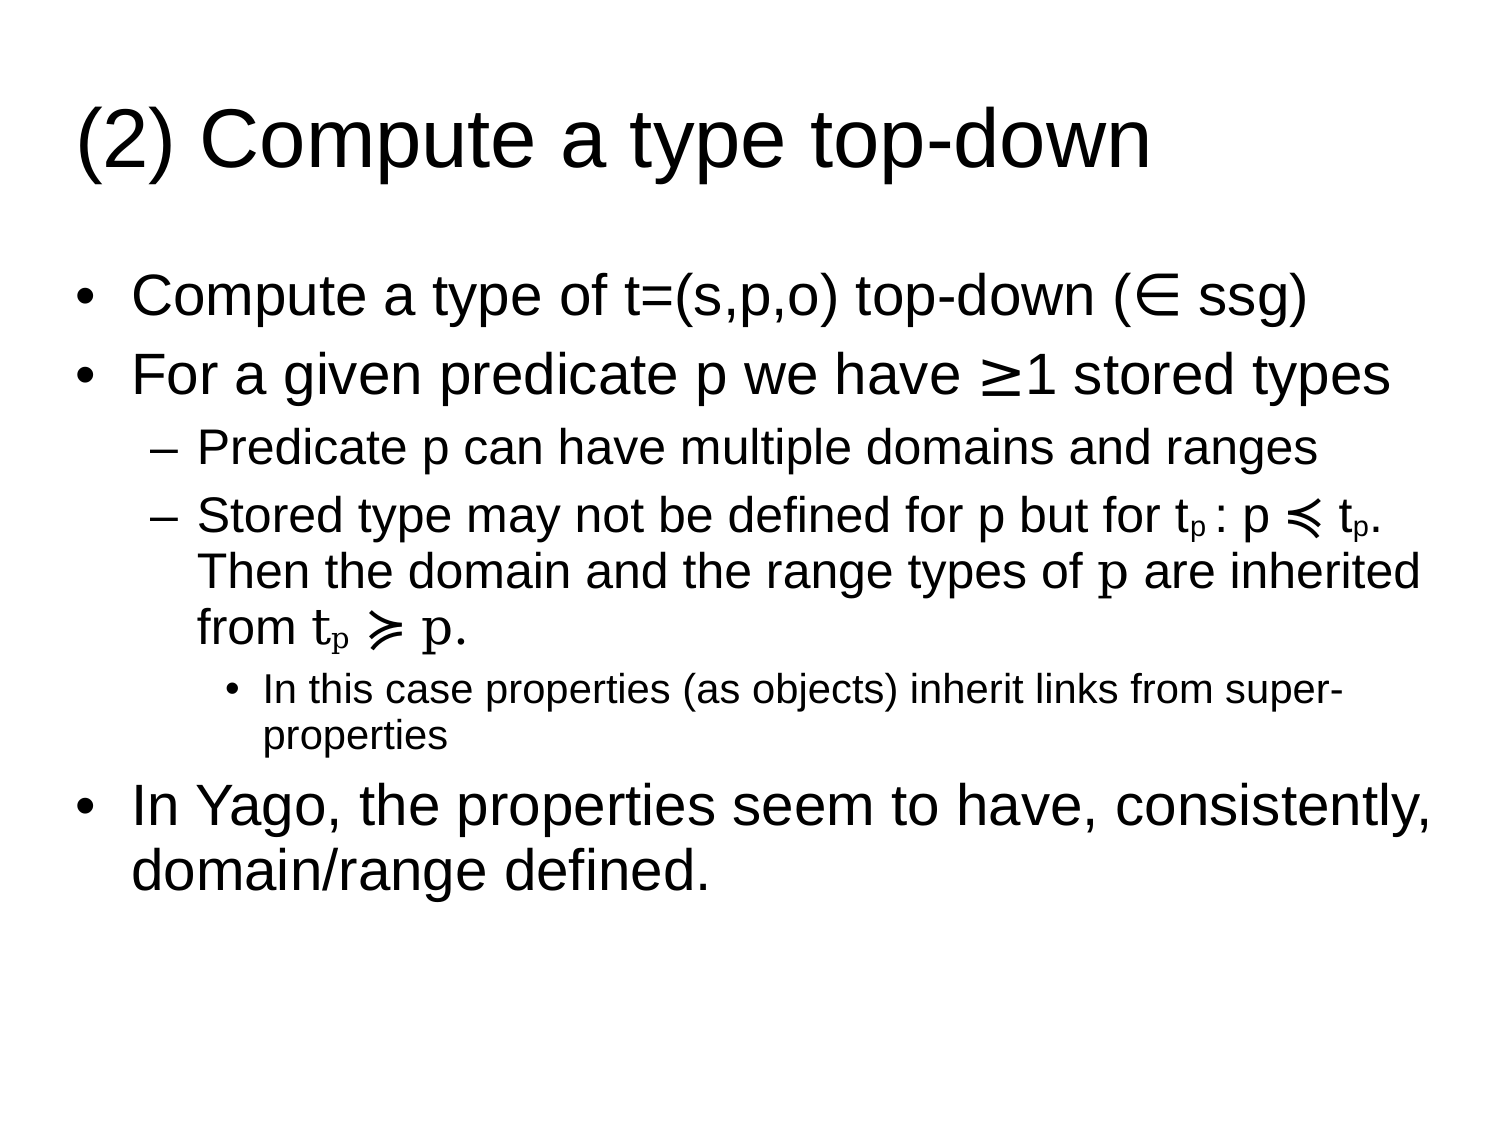

# (2) Compute a type top-down
Compute a type of t=(s,p,o) top-down (∈ ssg)
For a given predicate p we have ≥1 stored types
Predicate p can have multiple domains and ranges
Stored type may not be defined for p but for tp : p ≼ tp. Then the domain and the range types of p are inherited from tp ≽ p.
In this case properties (as objects) inherit links from super-properties
In Yago, the properties seem to have, consistently, domain/range defined.